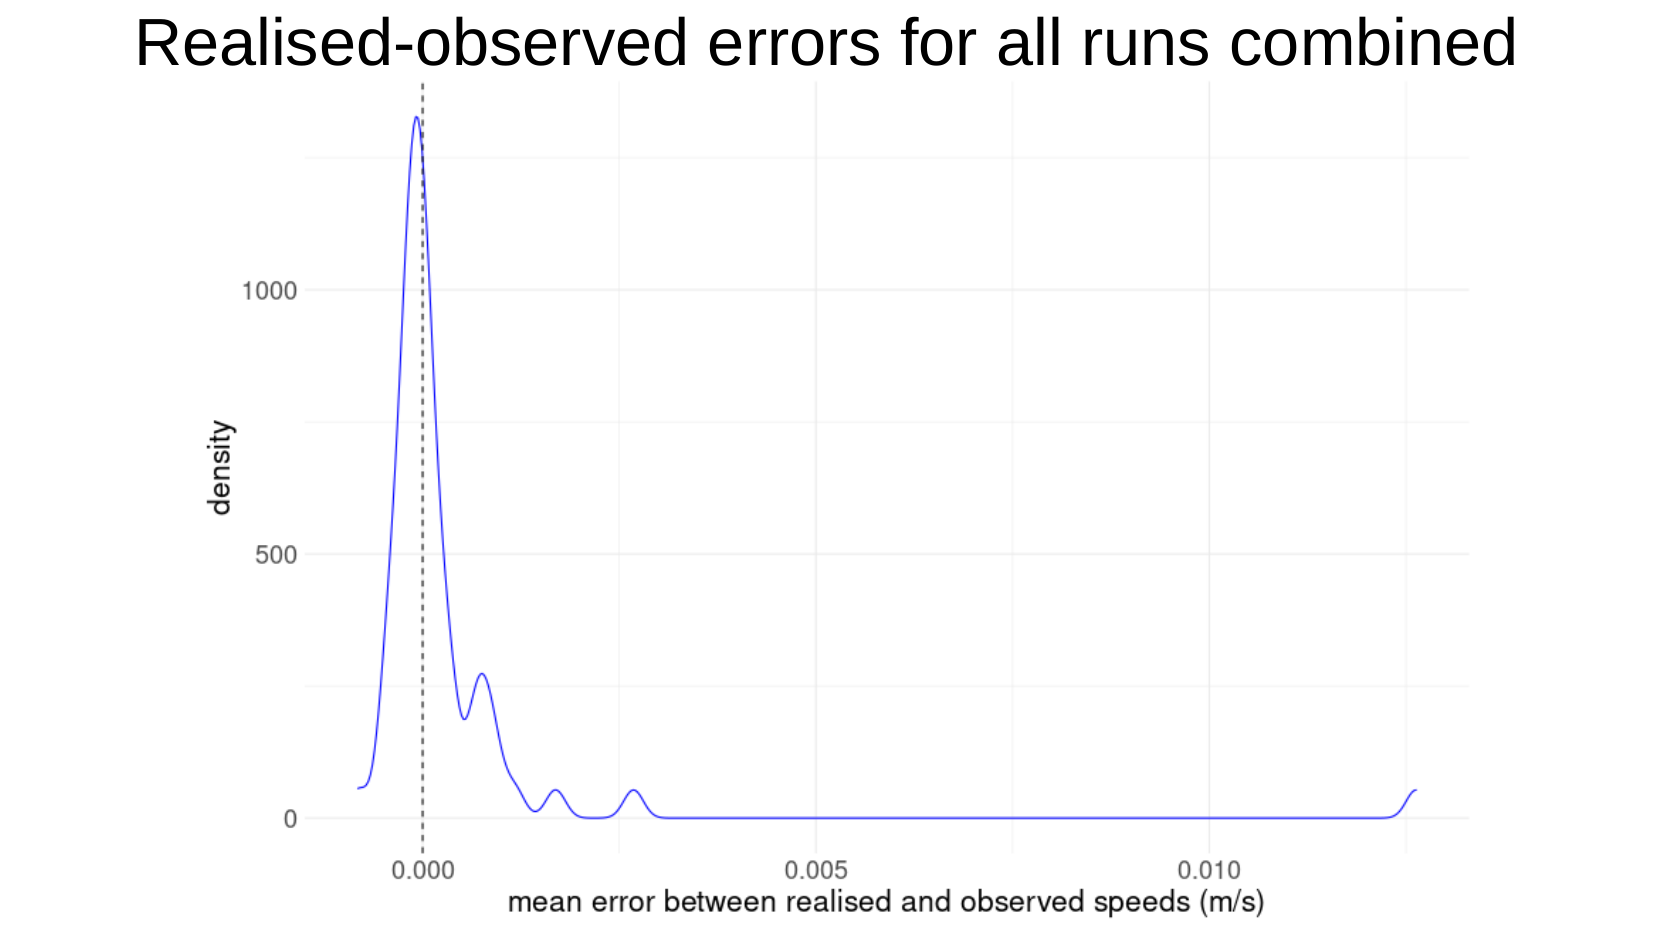

# Realised-observed errors for all runs combined